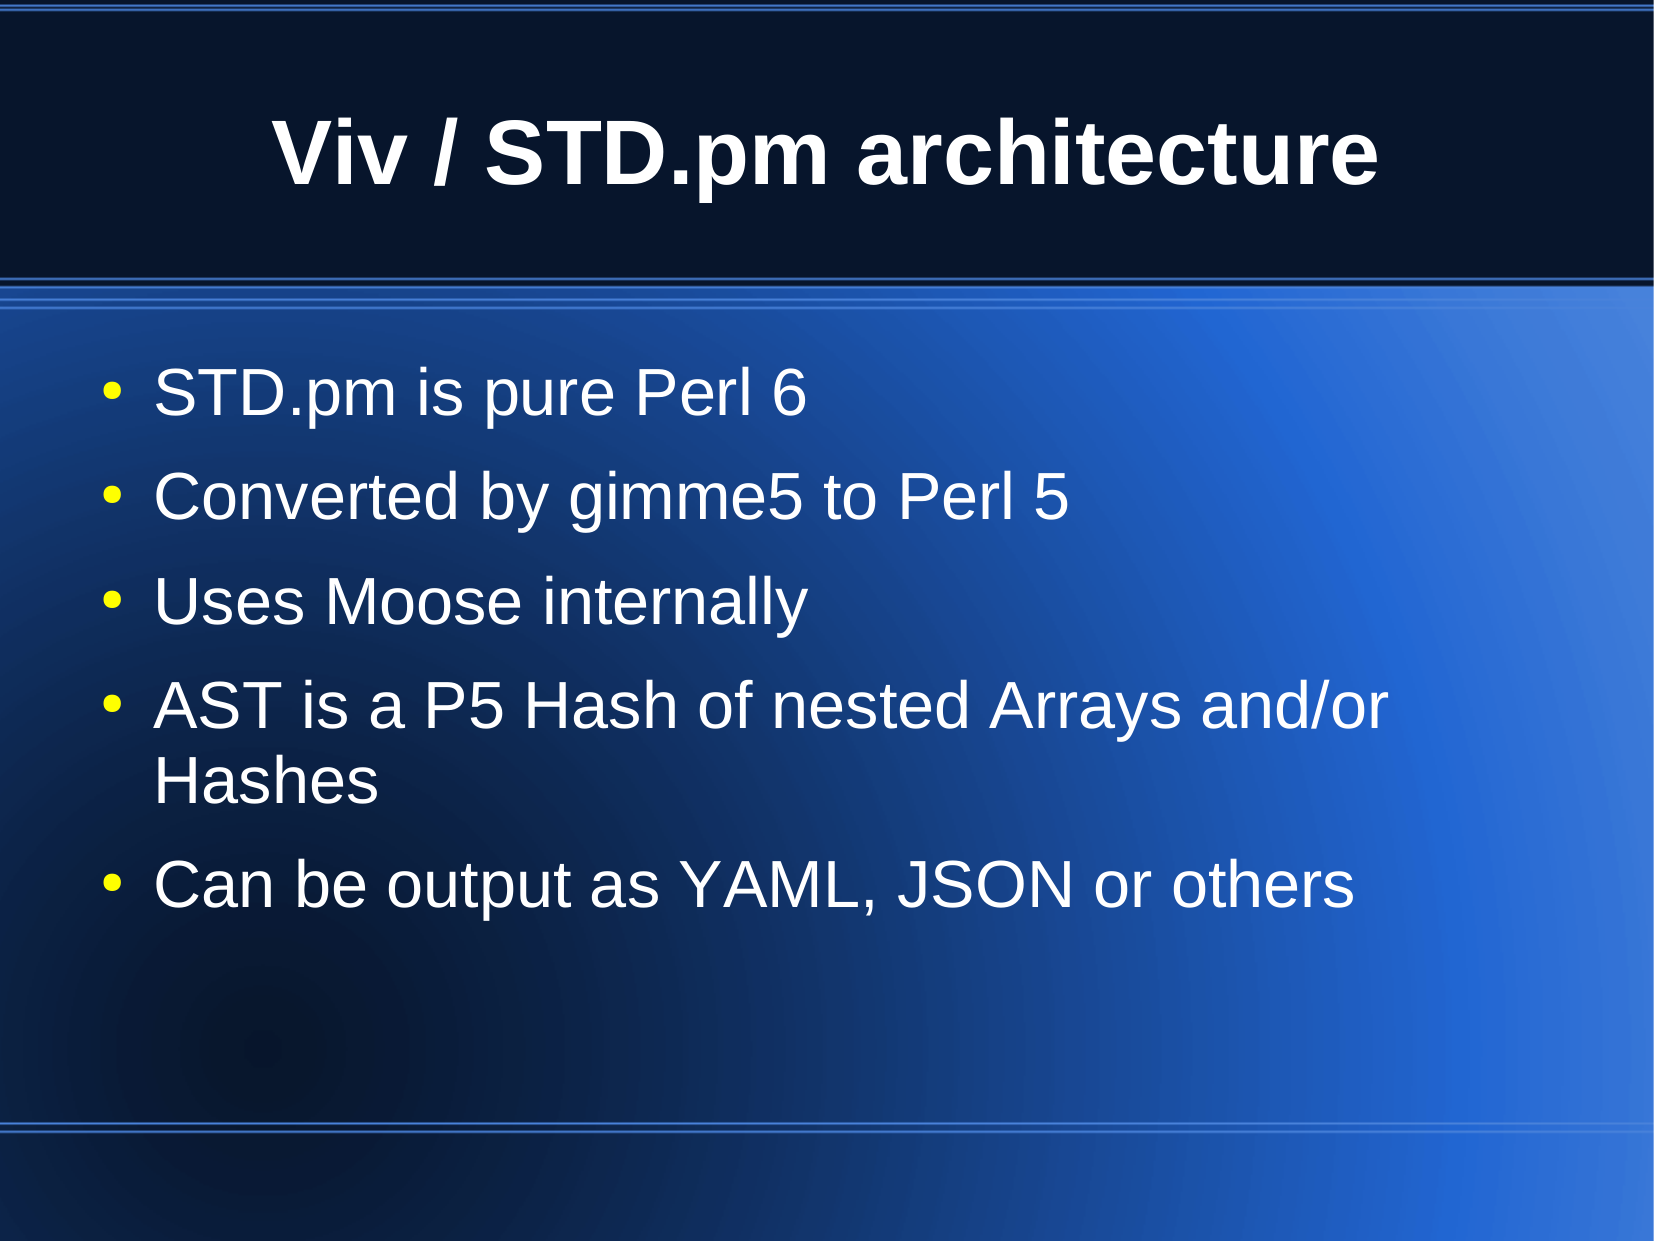

# Viv / STD.pm architecture
STD.pm is pure Perl 6
Converted by gimme5 to Perl 5
Uses Moose internally
AST is a P5 Hash of nested Arrays and/or Hashes
Can be output as YAML, JSON or others